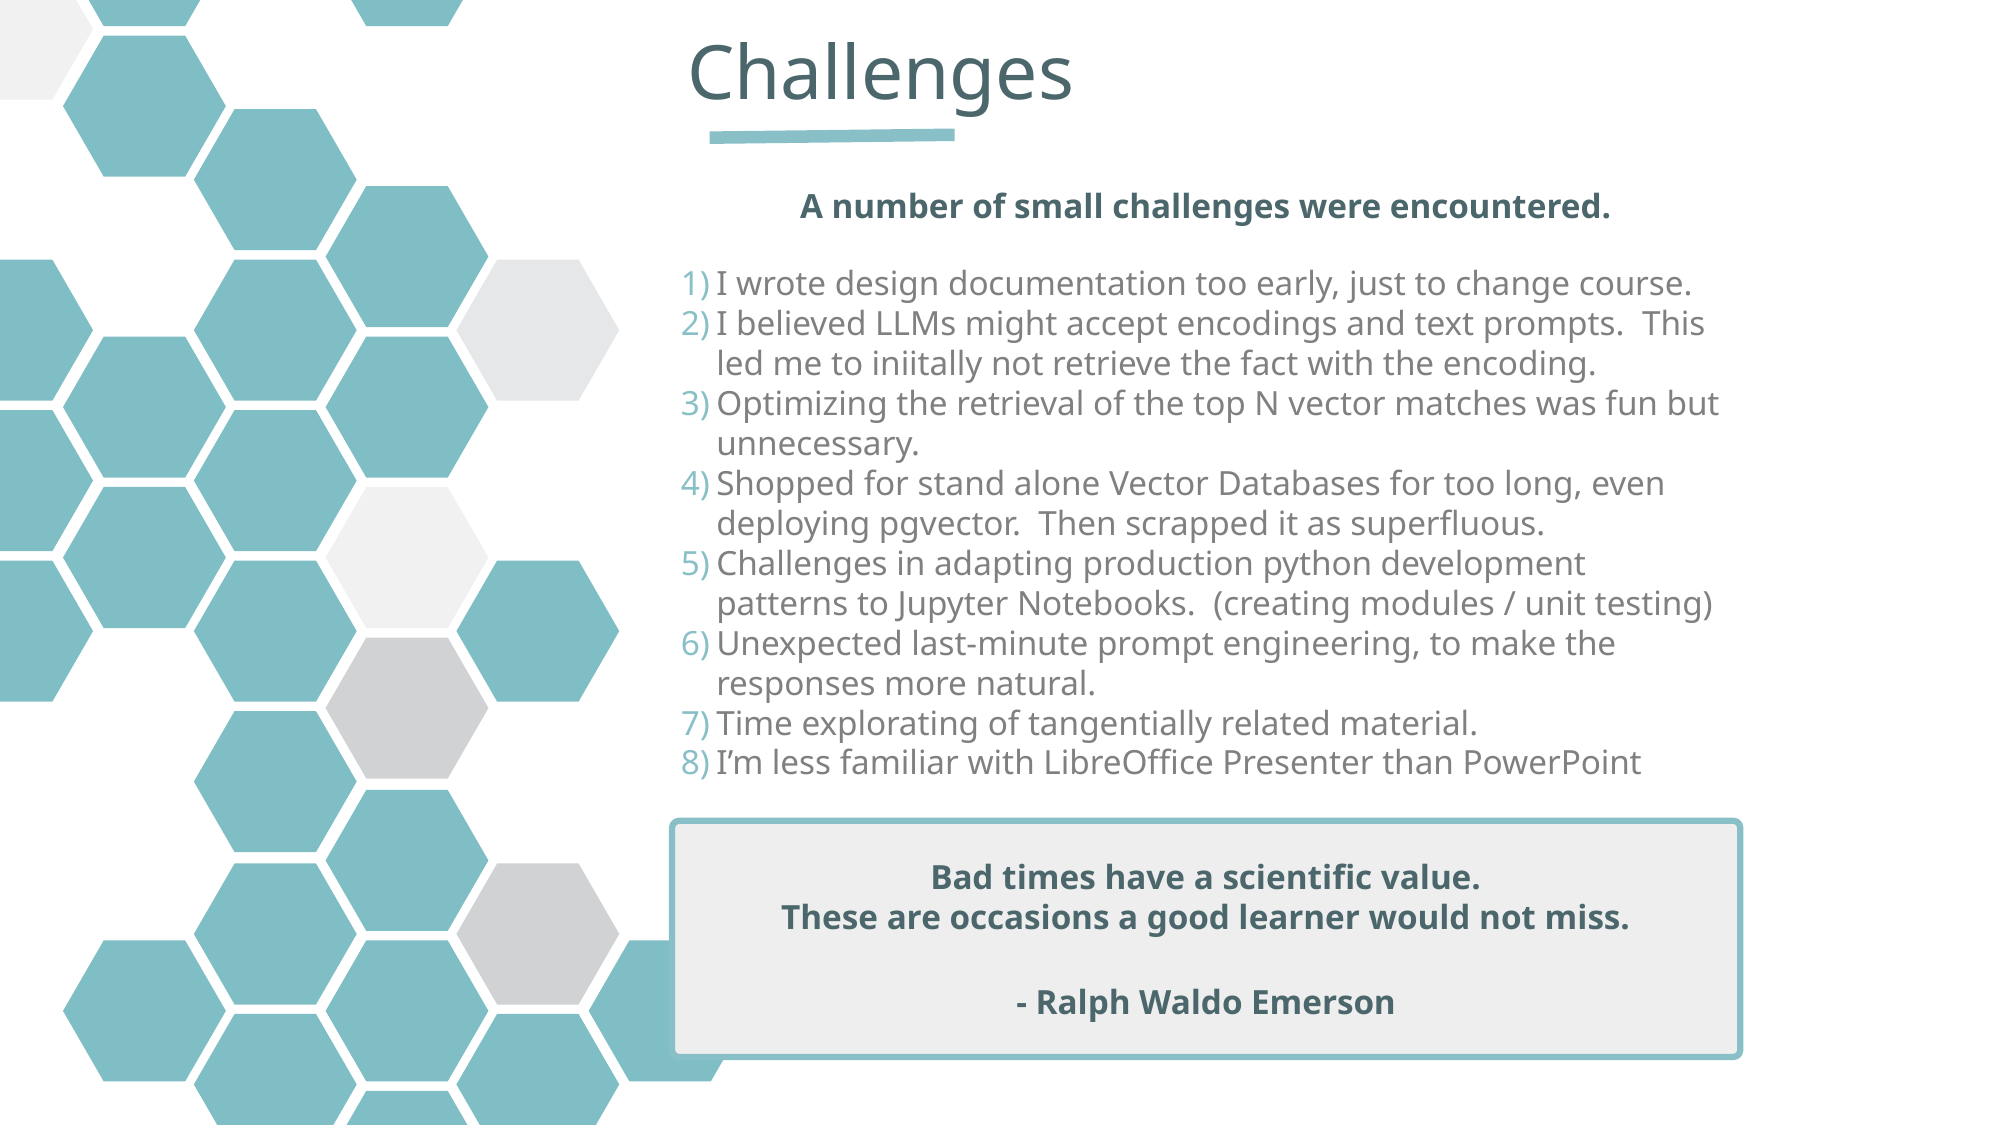

# Challenges
A number of small challenges were encountered.
I wrote design documentation too early, just to change course.
I believed LLMs might accept encodings and text prompts. This led me to iniitally not retrieve the fact with the encoding.
Optimizing the retrieval of the top N vector matches was fun but unnecessary.
Shopped for stand alone Vector Databases for too long, even deploying pgvector. Then scrapped it as superfluous.
Challenges in adapting production python development patterns to Jupyter Notebooks. (creating modules / unit testing)
Unexpected last-minute prompt engineering, to make the responses more natural.
Time explorating of tangentially related material.
I’m less familiar with LibreOffice Presenter than PowerPoint
Bad times have a scientific value.
These are occasions a good learner would not miss.
- Ralph Waldo Emerson